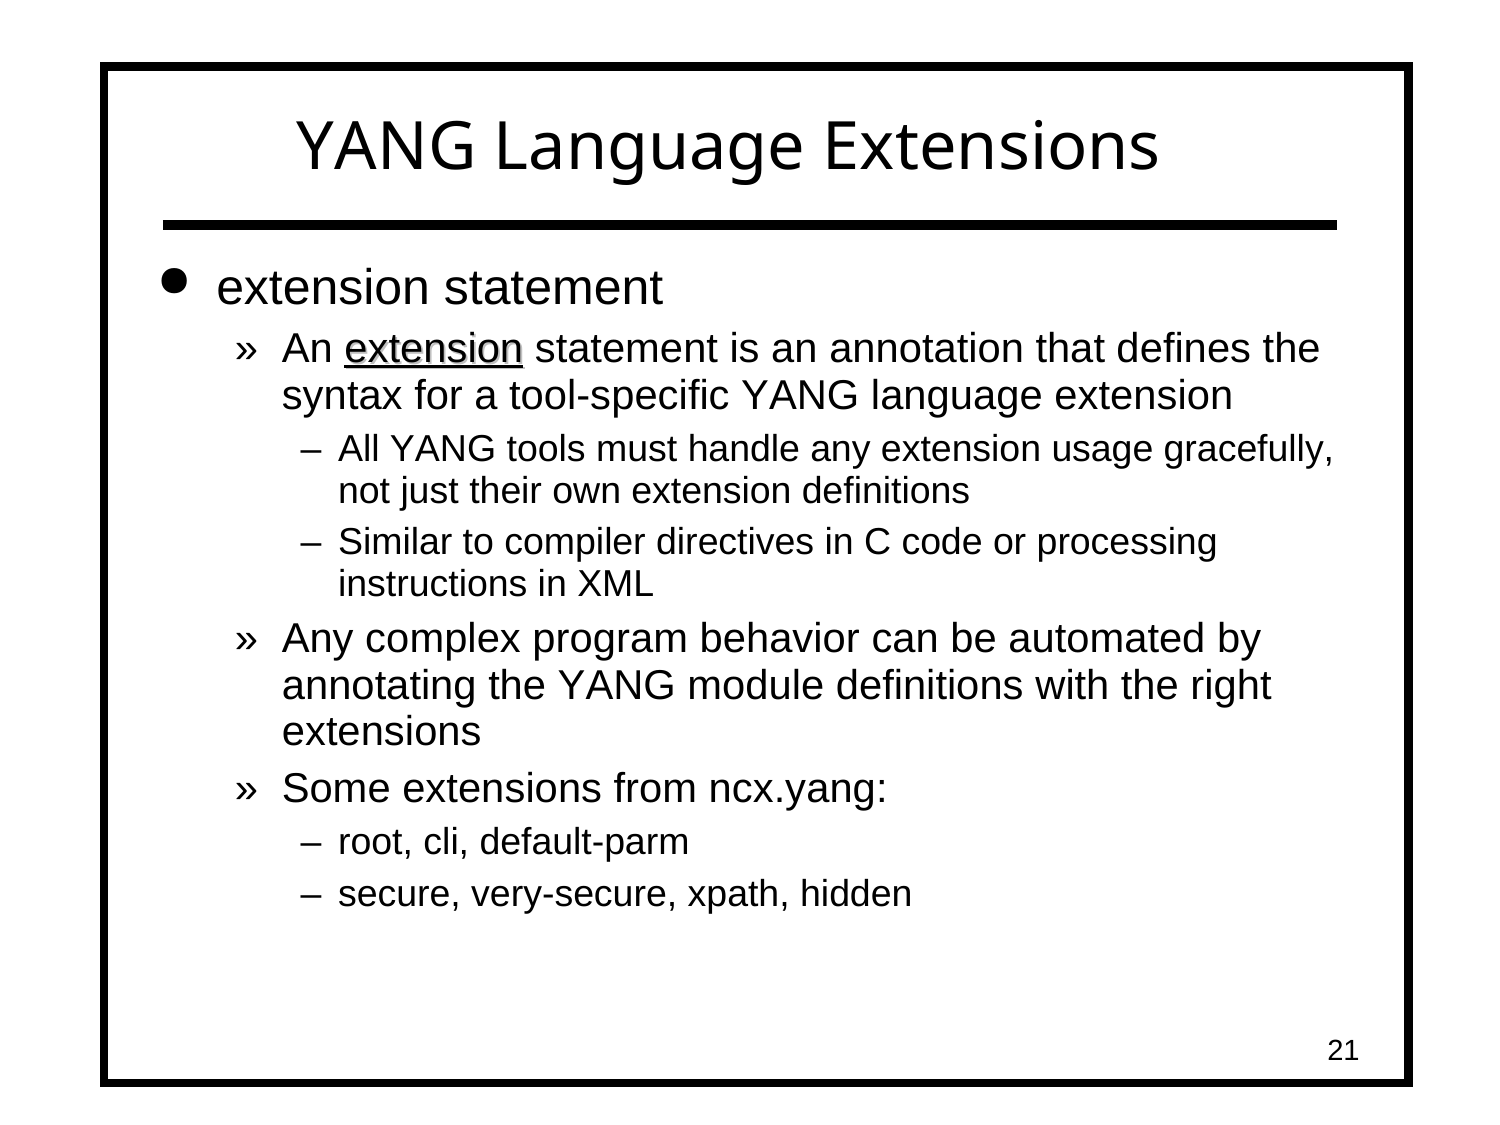

# YANG Language Extensions
extension statement
An extension statement is an annotation that defines the syntax for a tool-specific YANG language extension
All YANG tools must handle any extension usage gracefully, not just their own extension definitions
Similar to compiler directives in C code or processing instructions in XML
Any complex program behavior can be automated by annotating the YANG module definitions with the right extensions
Some extensions from ncx.yang:
root, cli, default-parm
secure, very-secure, xpath, hidden
21